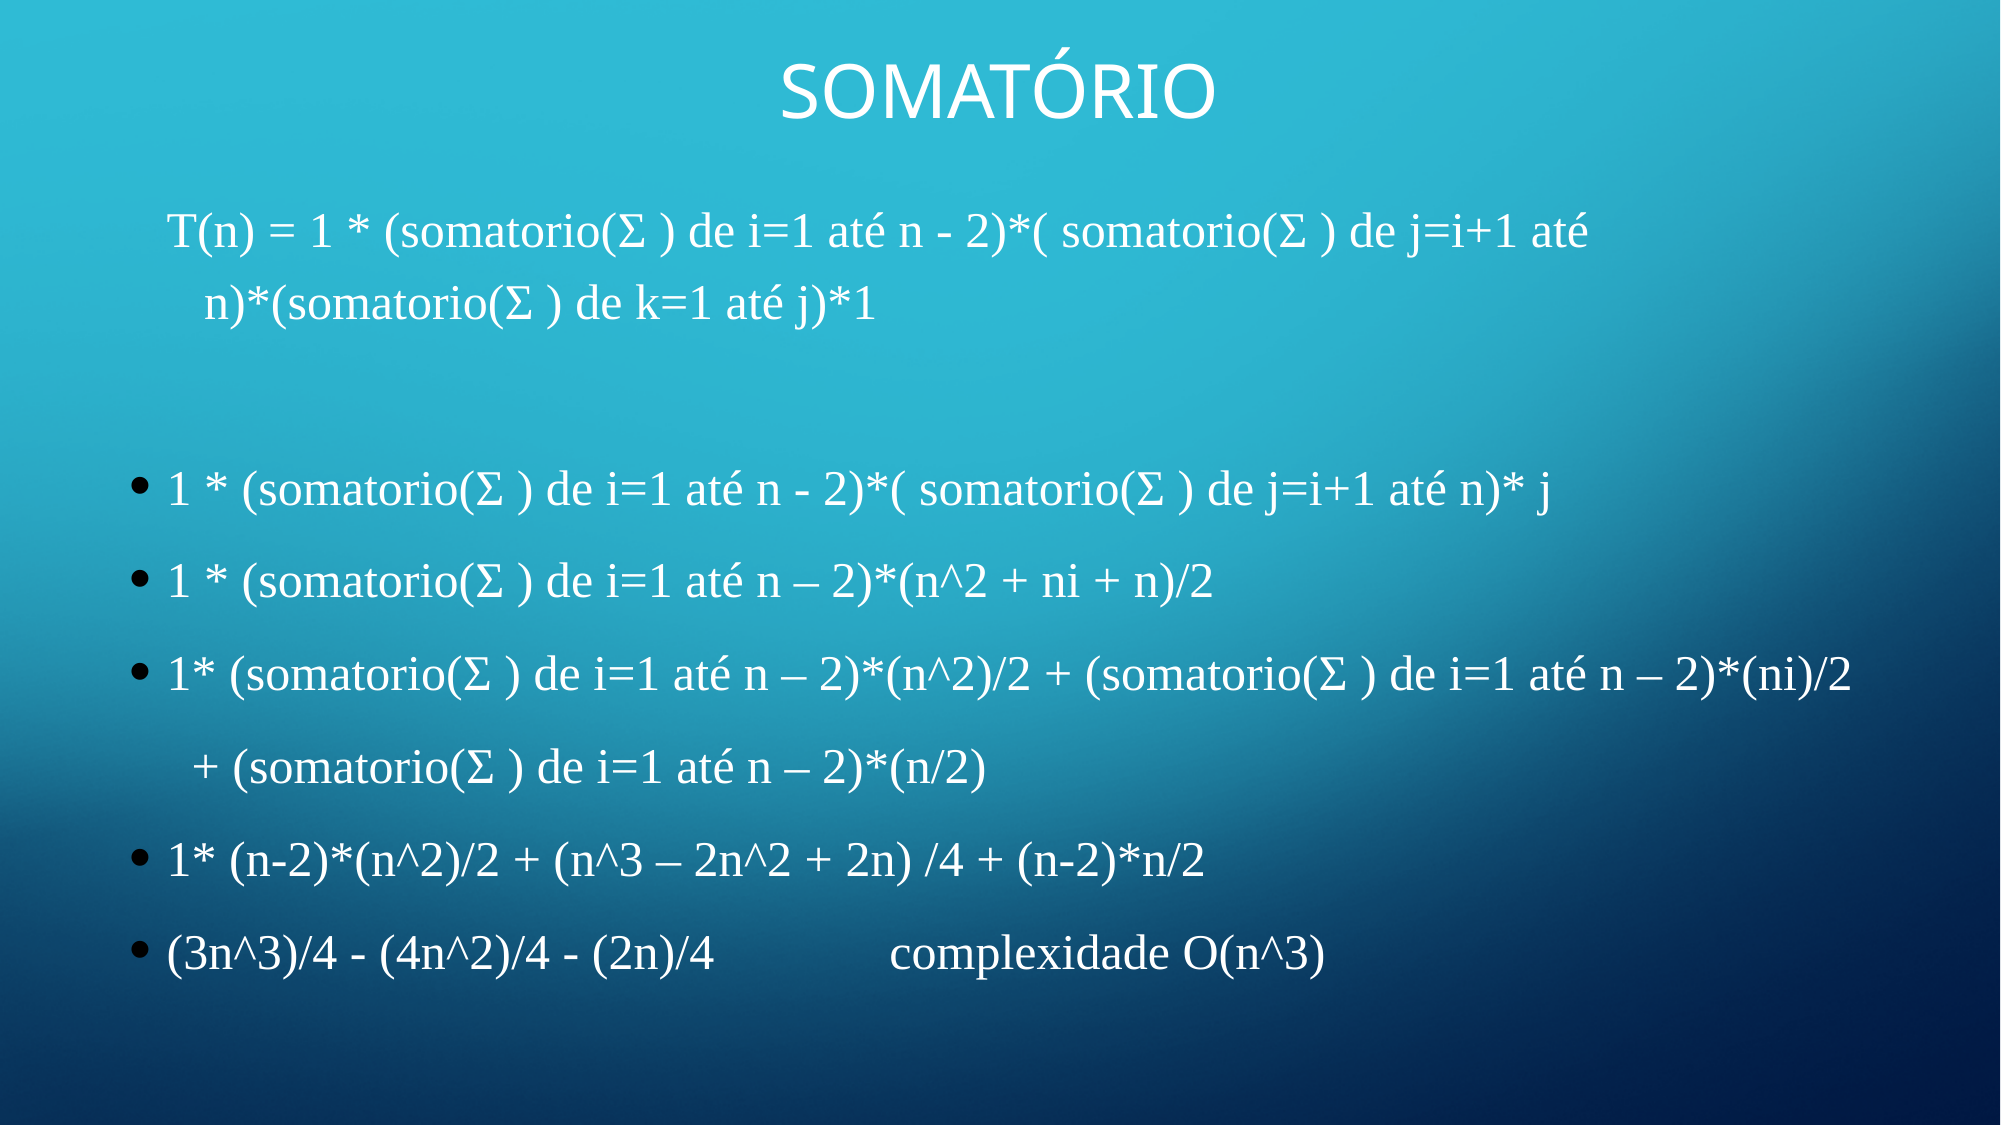

# somatório
T(n) = 1 * (somatorio(Σ ) de i=1 até n - 2)*( somatorio(Σ ) de j=i+1 até n)*(somatorio(Σ ) de k=1 até j)*1
1 * (somatorio(Σ ) de i=1 até n - 2)*( somatorio(Σ ) de j=i+1 até n)* j
1 * (somatorio(Σ ) de i=1 até n – 2)*(n^2 + ni + n)/2
1* (somatorio(Σ ) de i=1 até n – 2)*(n^2)/2 + (somatorio(Σ ) de i=1 até n – 2)*(ni)/2
  + (somatorio(Σ ) de i=1 até n – 2)*(n/2)
1* (n-2)*(n^2)/2 + (n^3 – 2n^2 + 2n) /4 + (n-2)*n/2
(3n^3)/4 - (4n^2)/4 - (2n)/4              complexidade O(n^3)